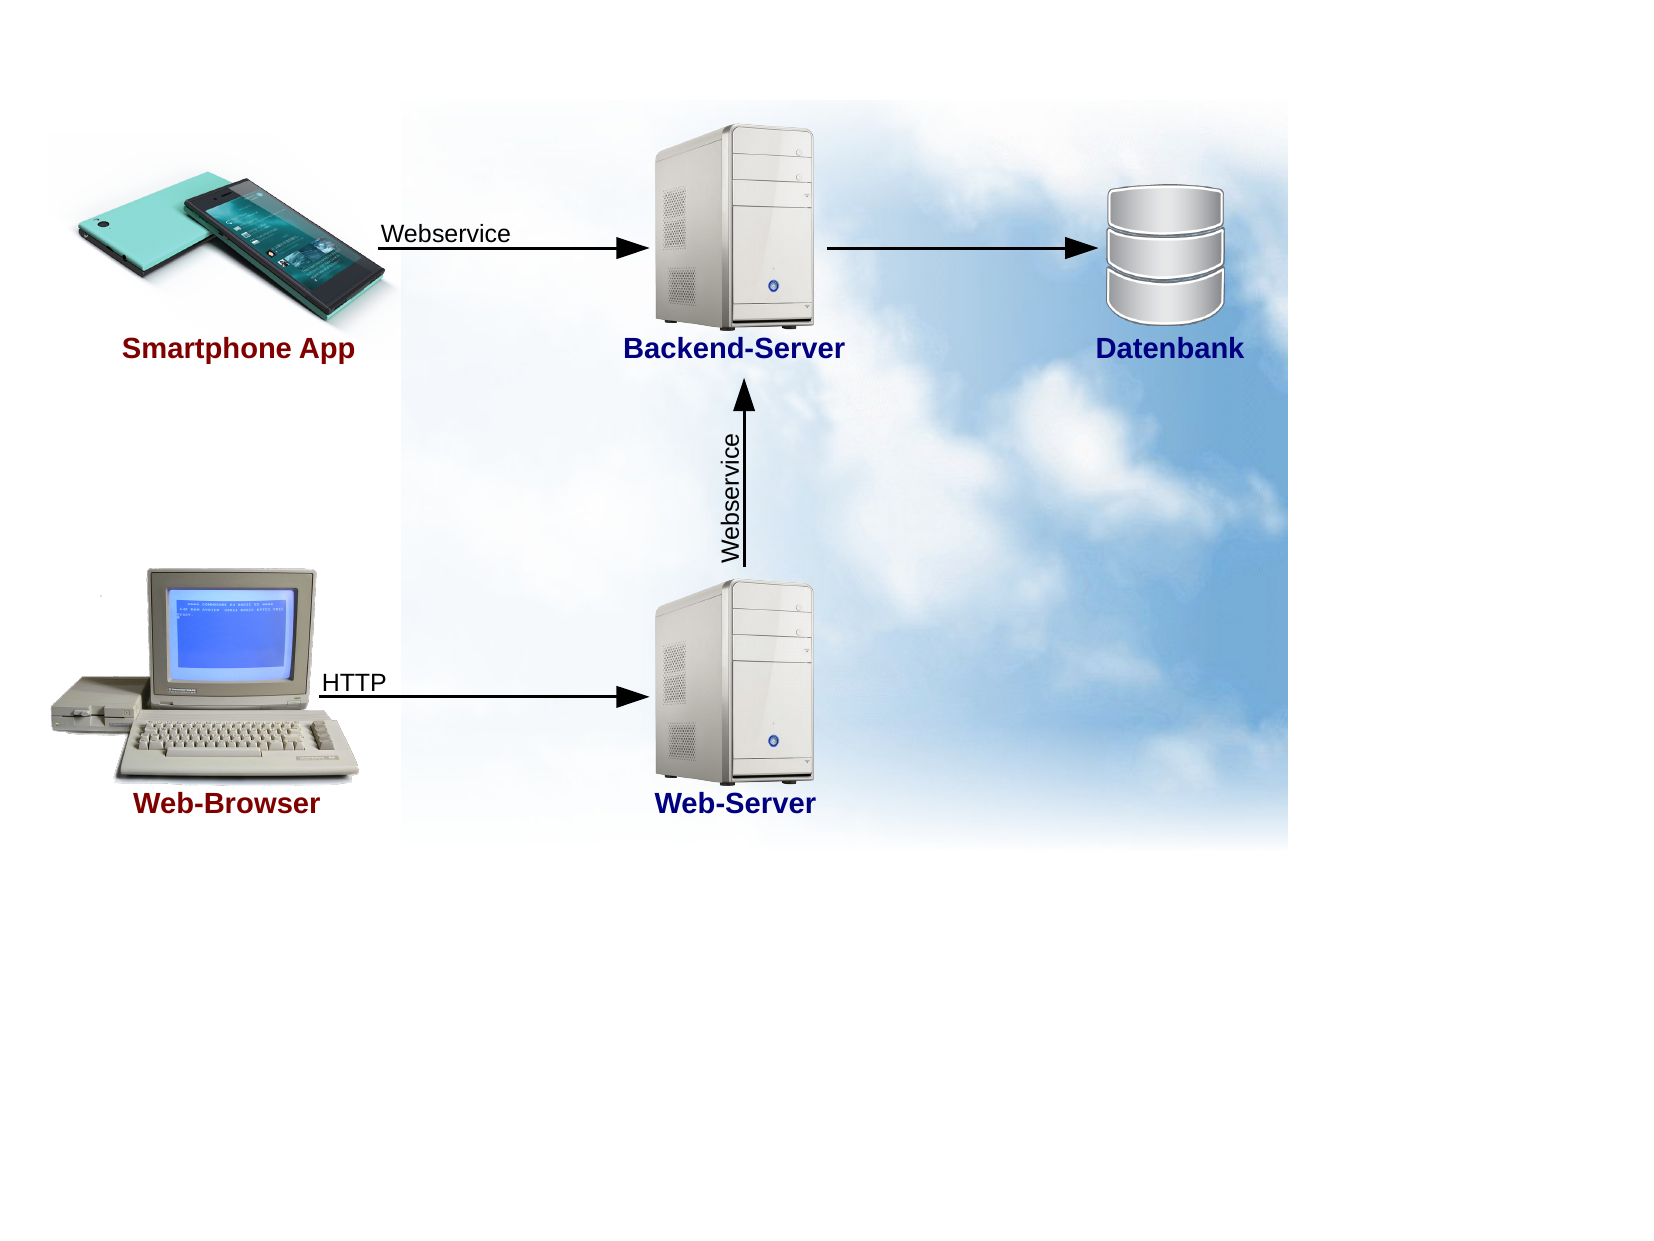

Backend-Server
Smartphone App
Datenbank
Webservice
Webservice
Web-Browser
Web-Server
HTTP